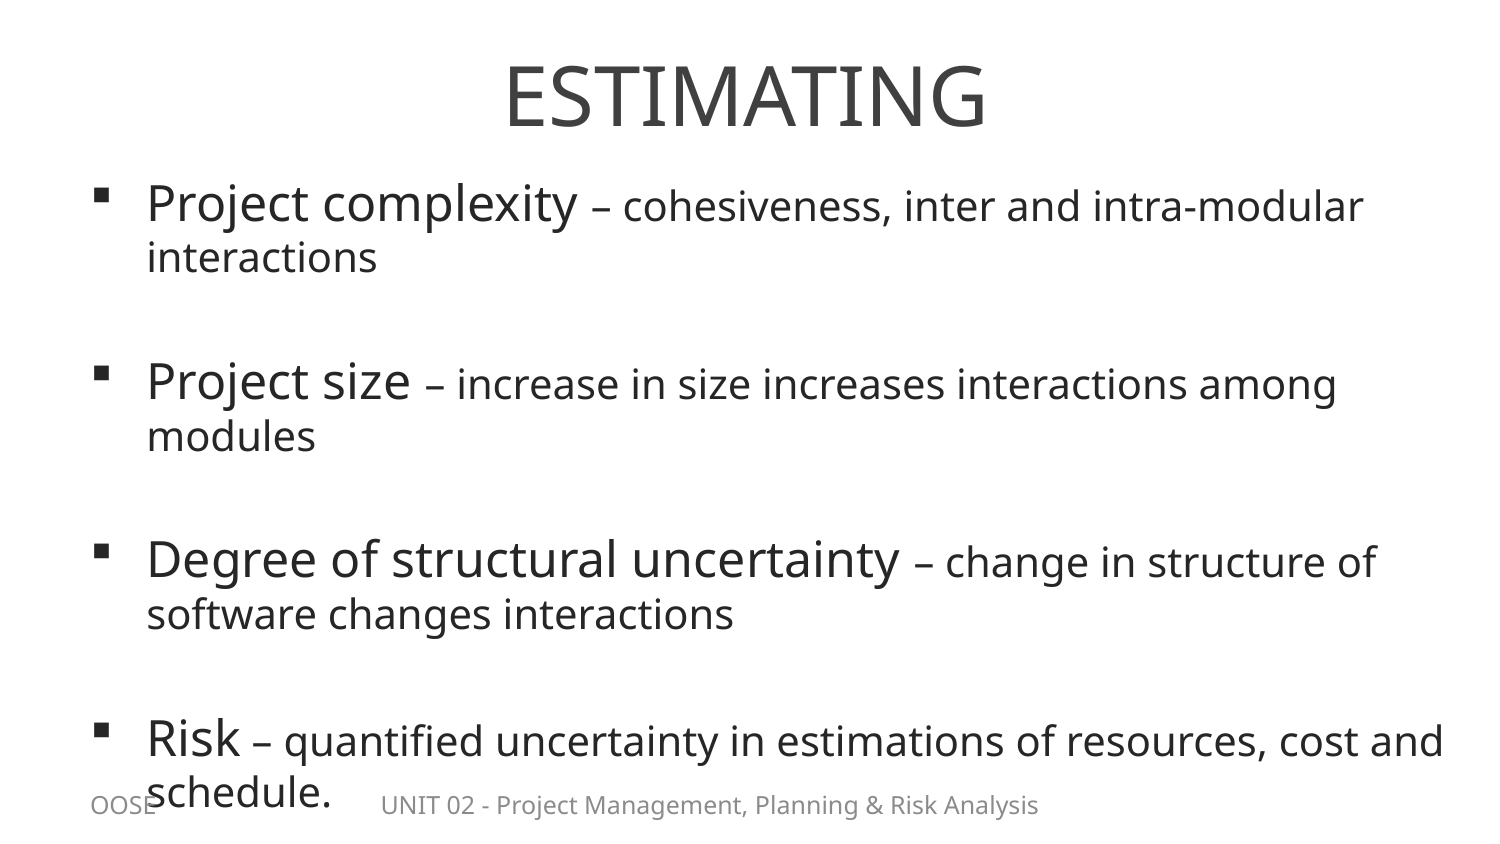

# estimating
Project complexity – cohesiveness, inter and intra-modular interactions
Project size – increase in size increases interactions among modules
Degree of structural uncertainty – change in structure of software changes interactions
Risk – quantified uncertainty in estimations of resources, cost and schedule.
OOSE
UNIT 02 - Project Management, Planning & Risk Analysis